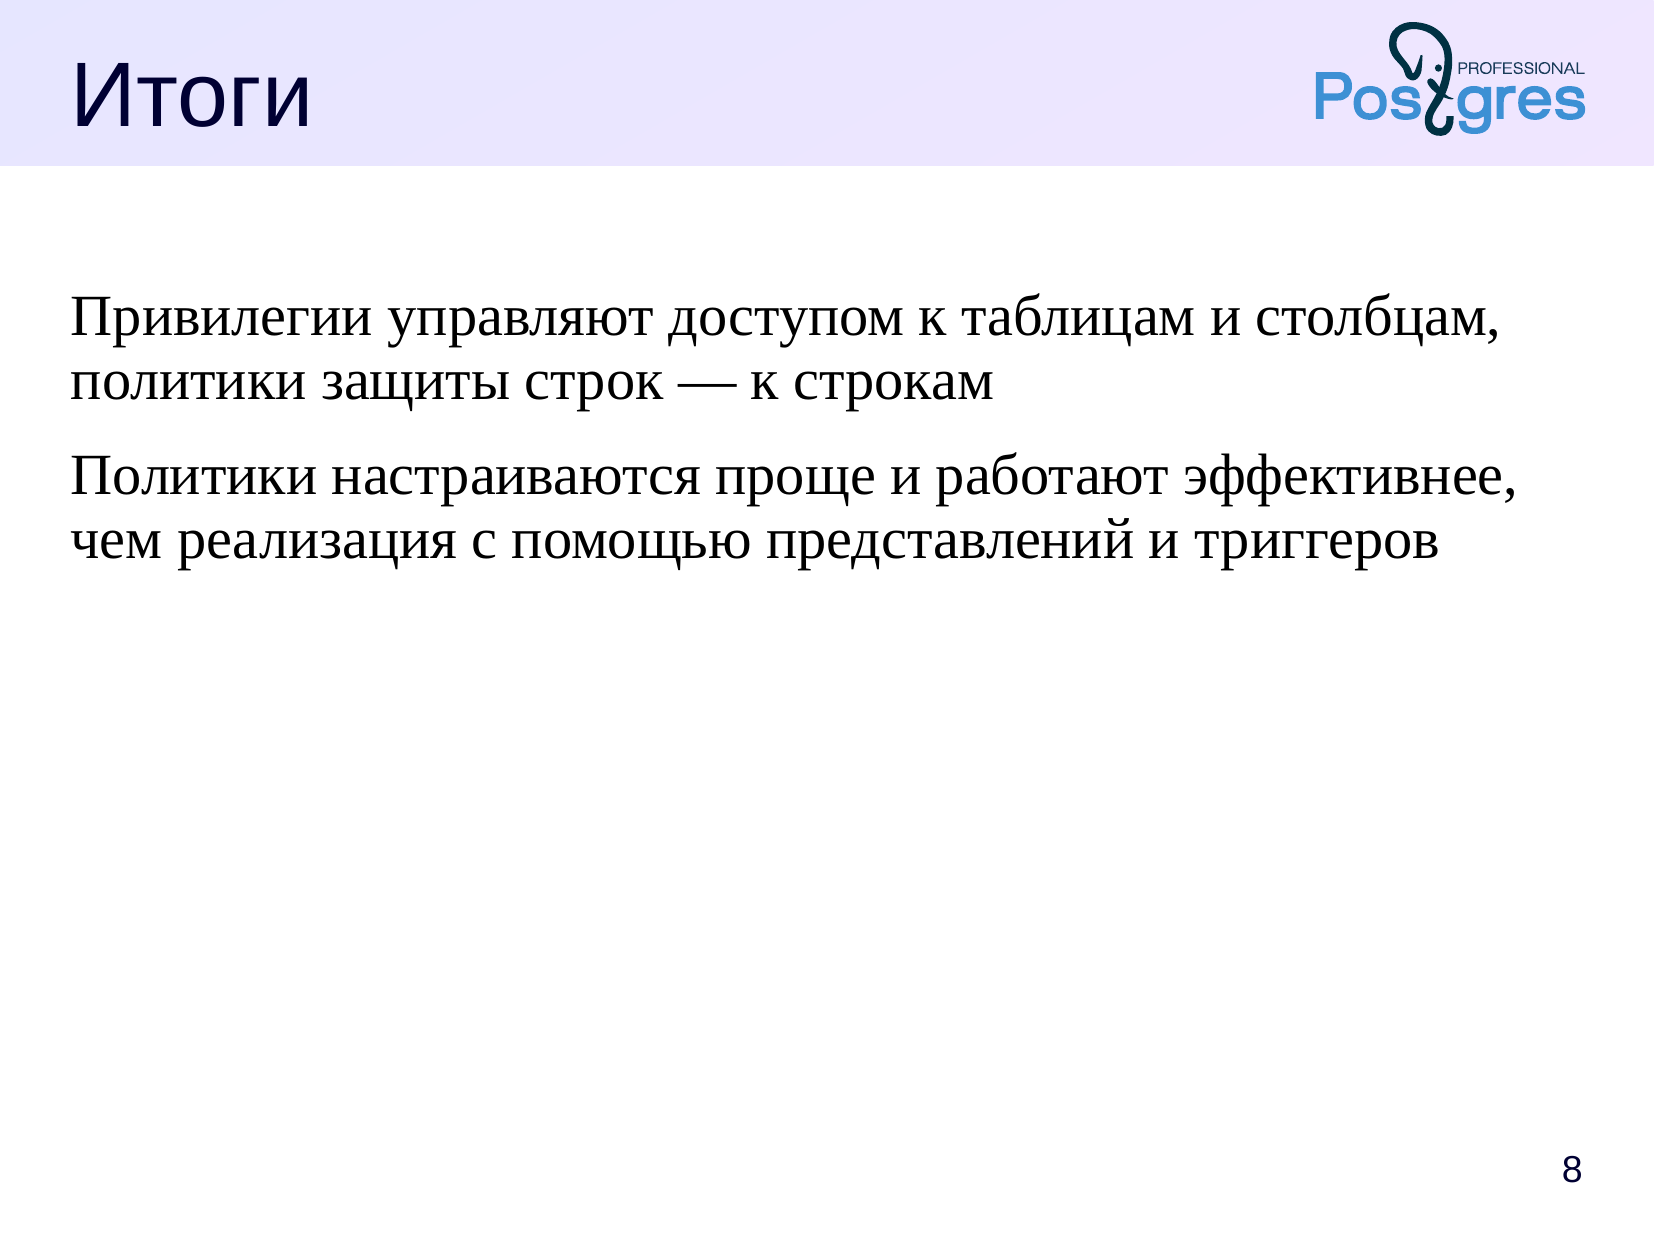

# Итоги
Привилегии управляют доступом к таблицам и столбцам,
политики защиты строк — к строкам
Политики настраиваются проще и работают эффективнее, чем реализация с помощью представлений и триггеров